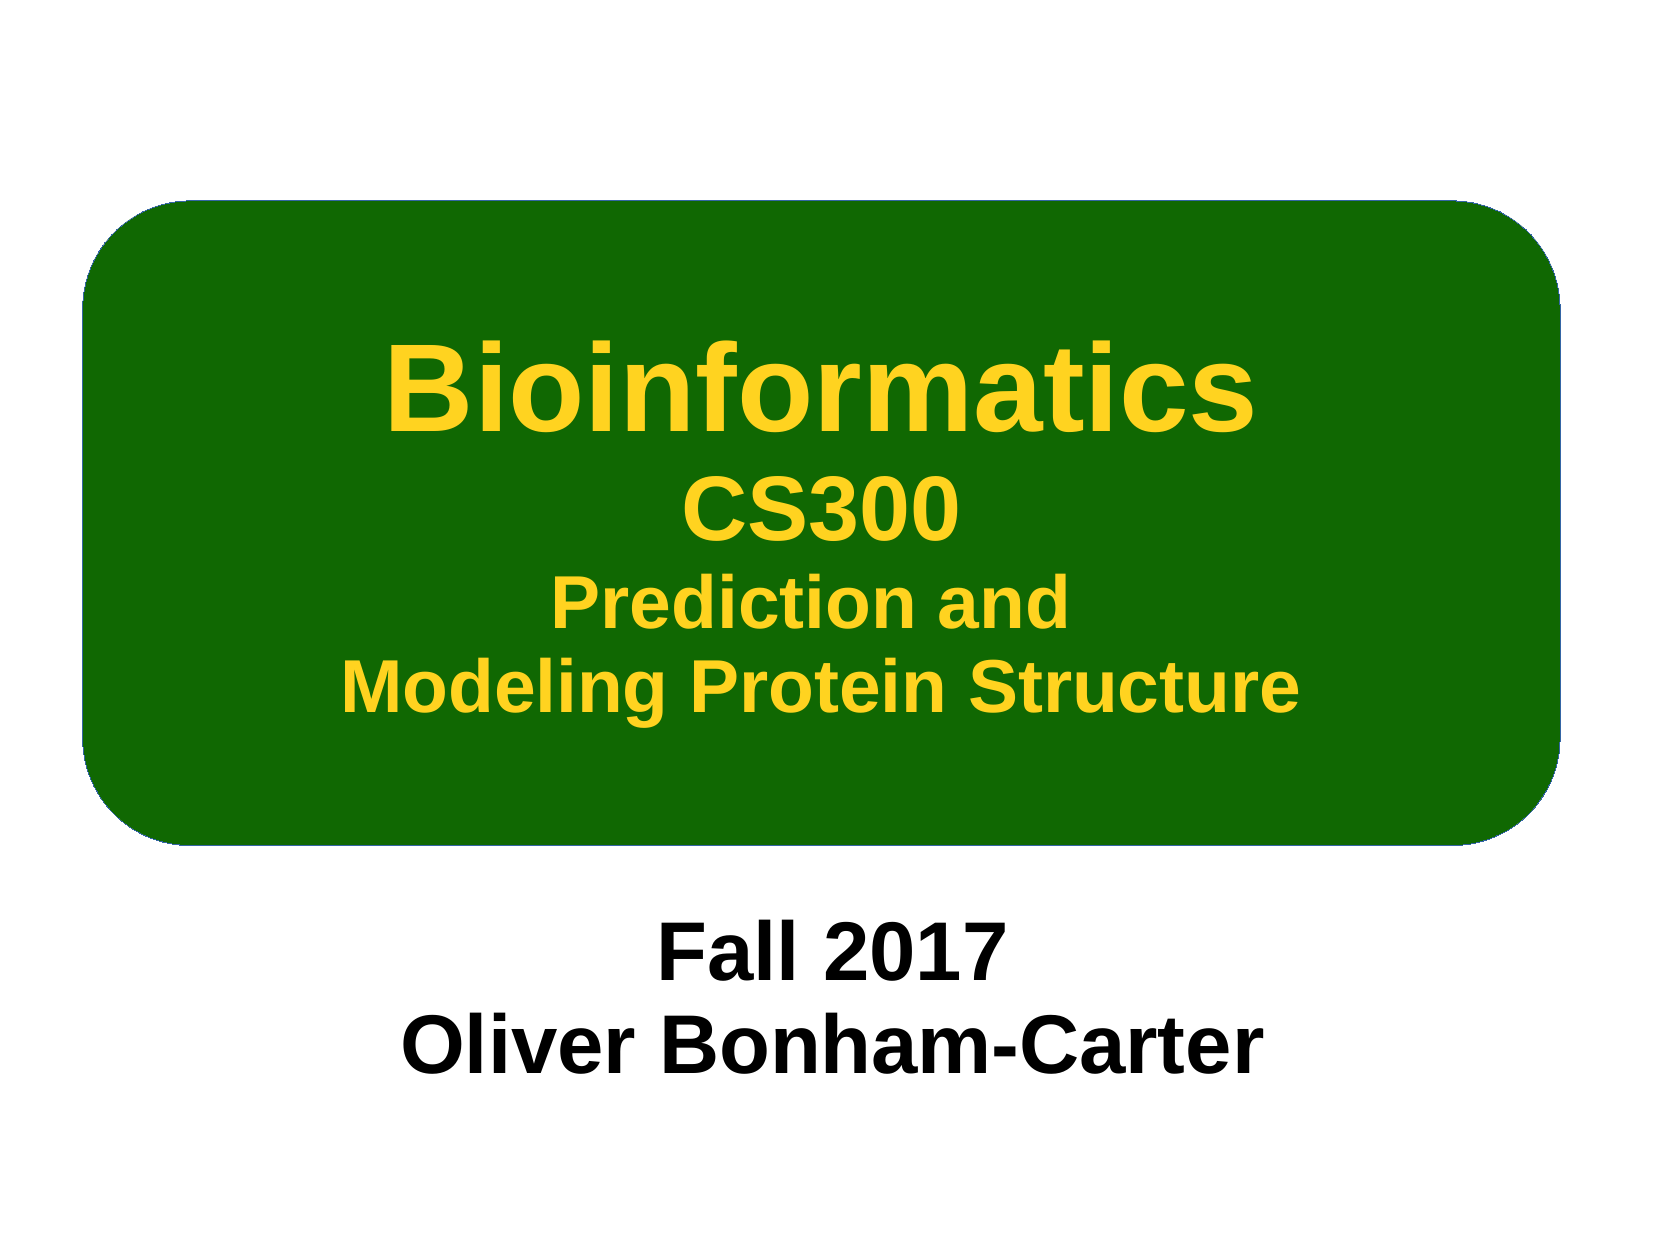

Bioinformatics
CS300
Prediction and
Modeling Protein Structure
Fall 2017
Oliver Bonham-Carter